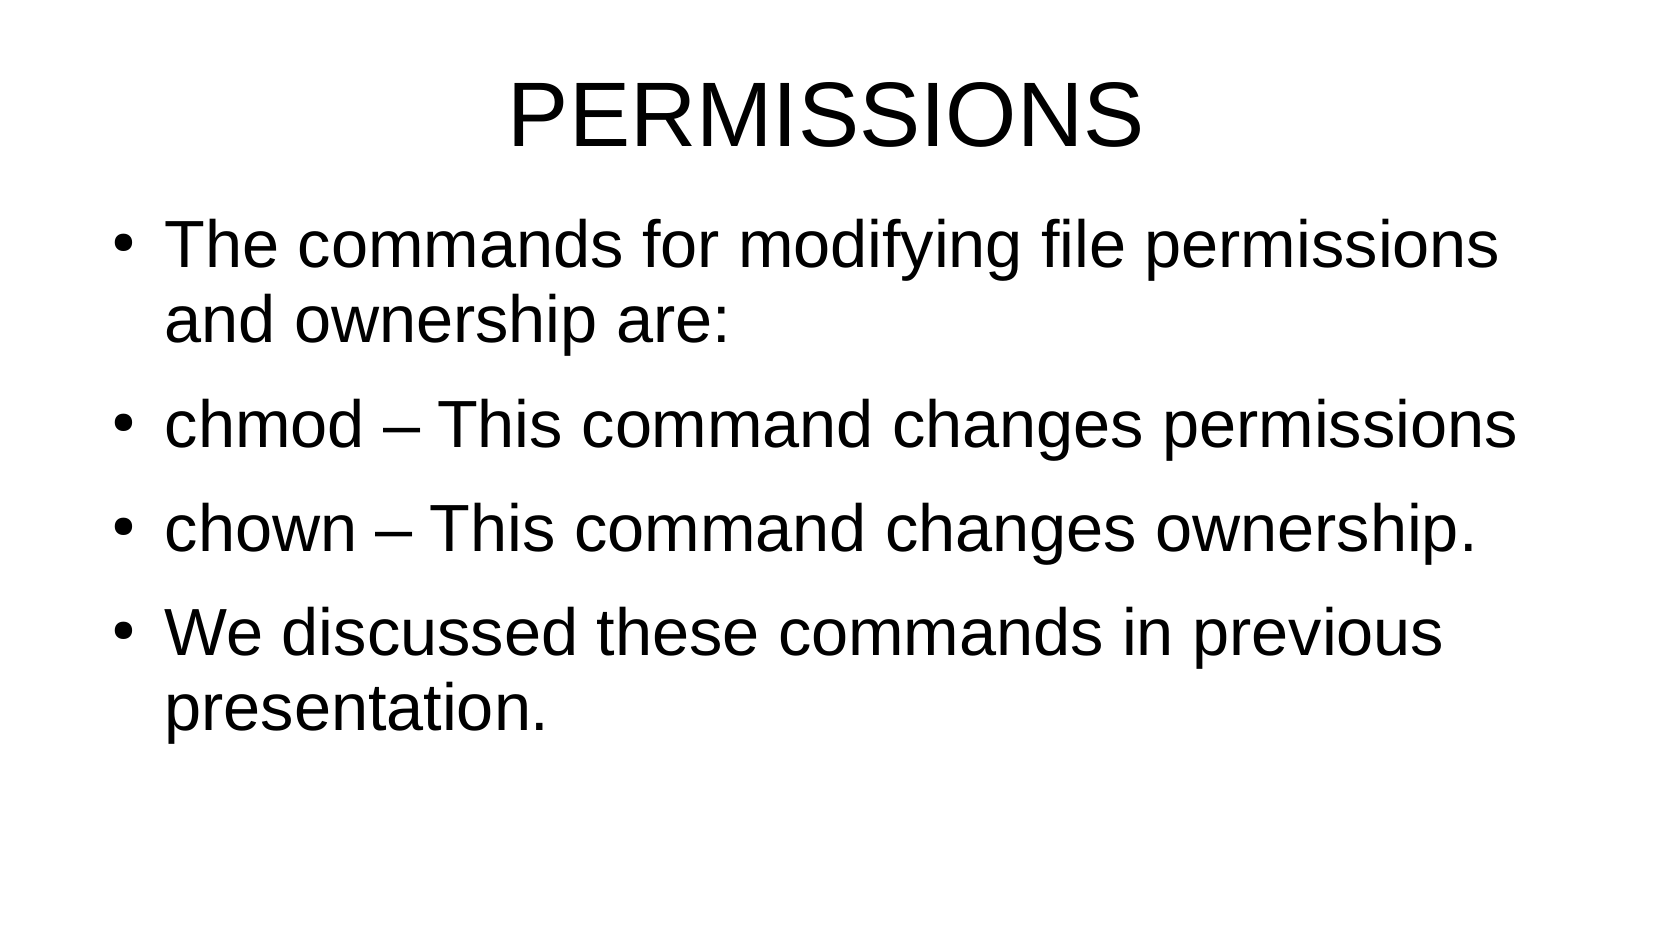

# PERMISSIONS
The commands for modifying file permissions and ownership are:
chmod – This command changes permissions
chown – This command changes ownership.
We discussed these commands in previous presentation.